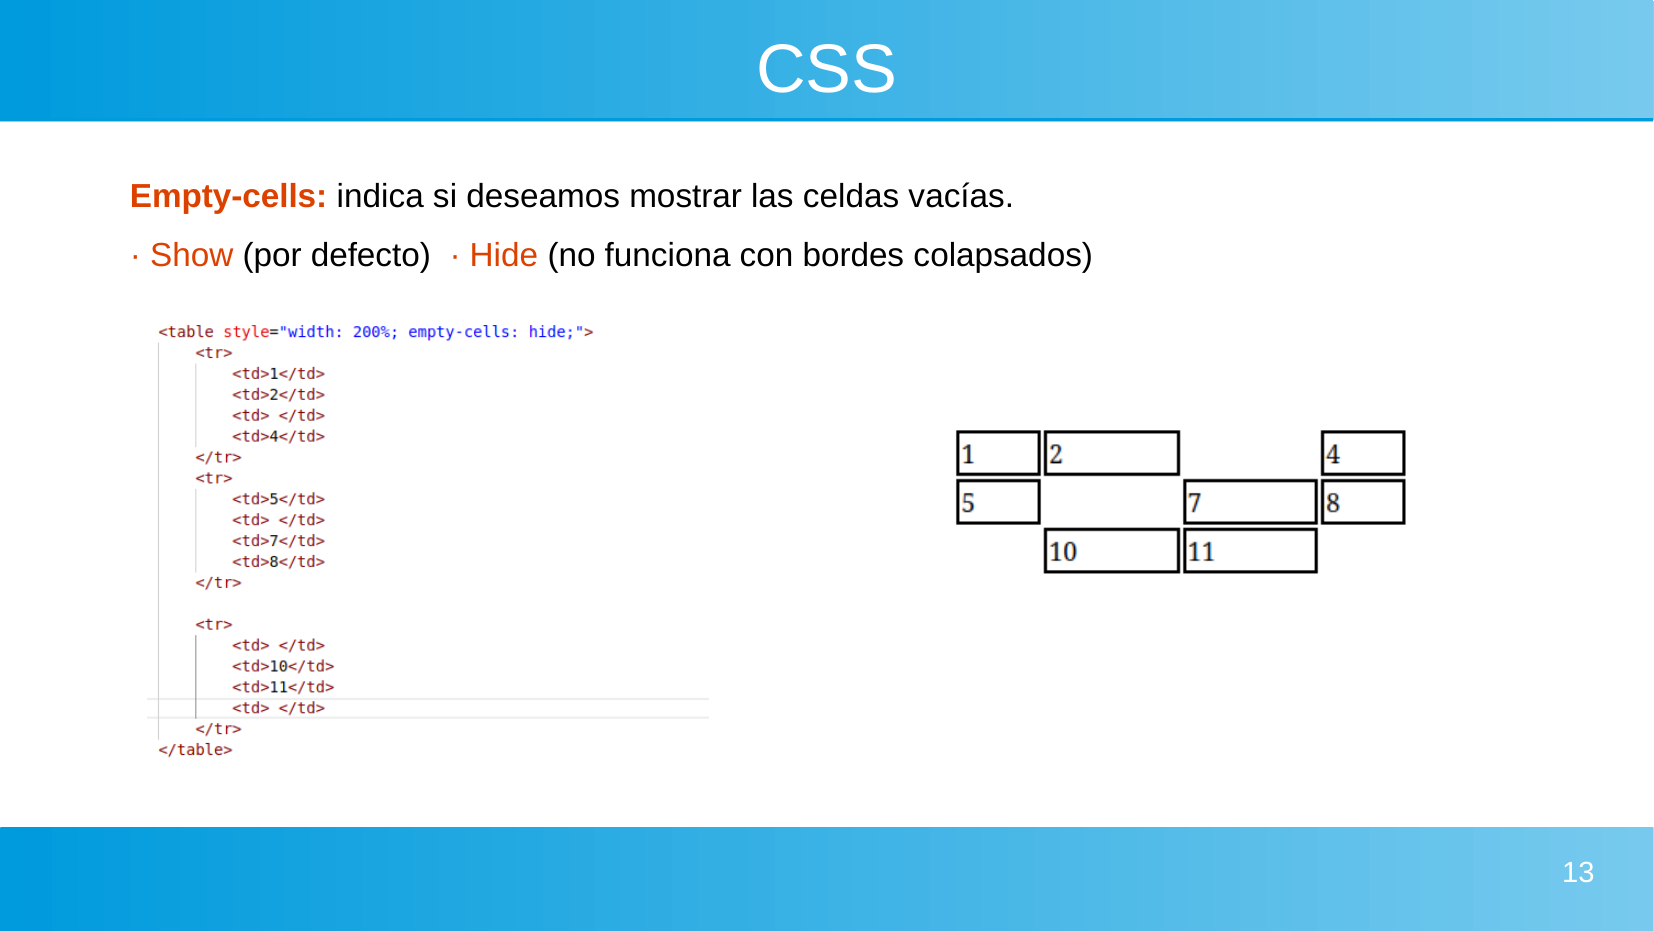

# CSS
Empty-cells: indica si deseamos mostrar las celdas vacías.
· Show (por defecto) · Hide (no funciona con bordes colapsados)
13